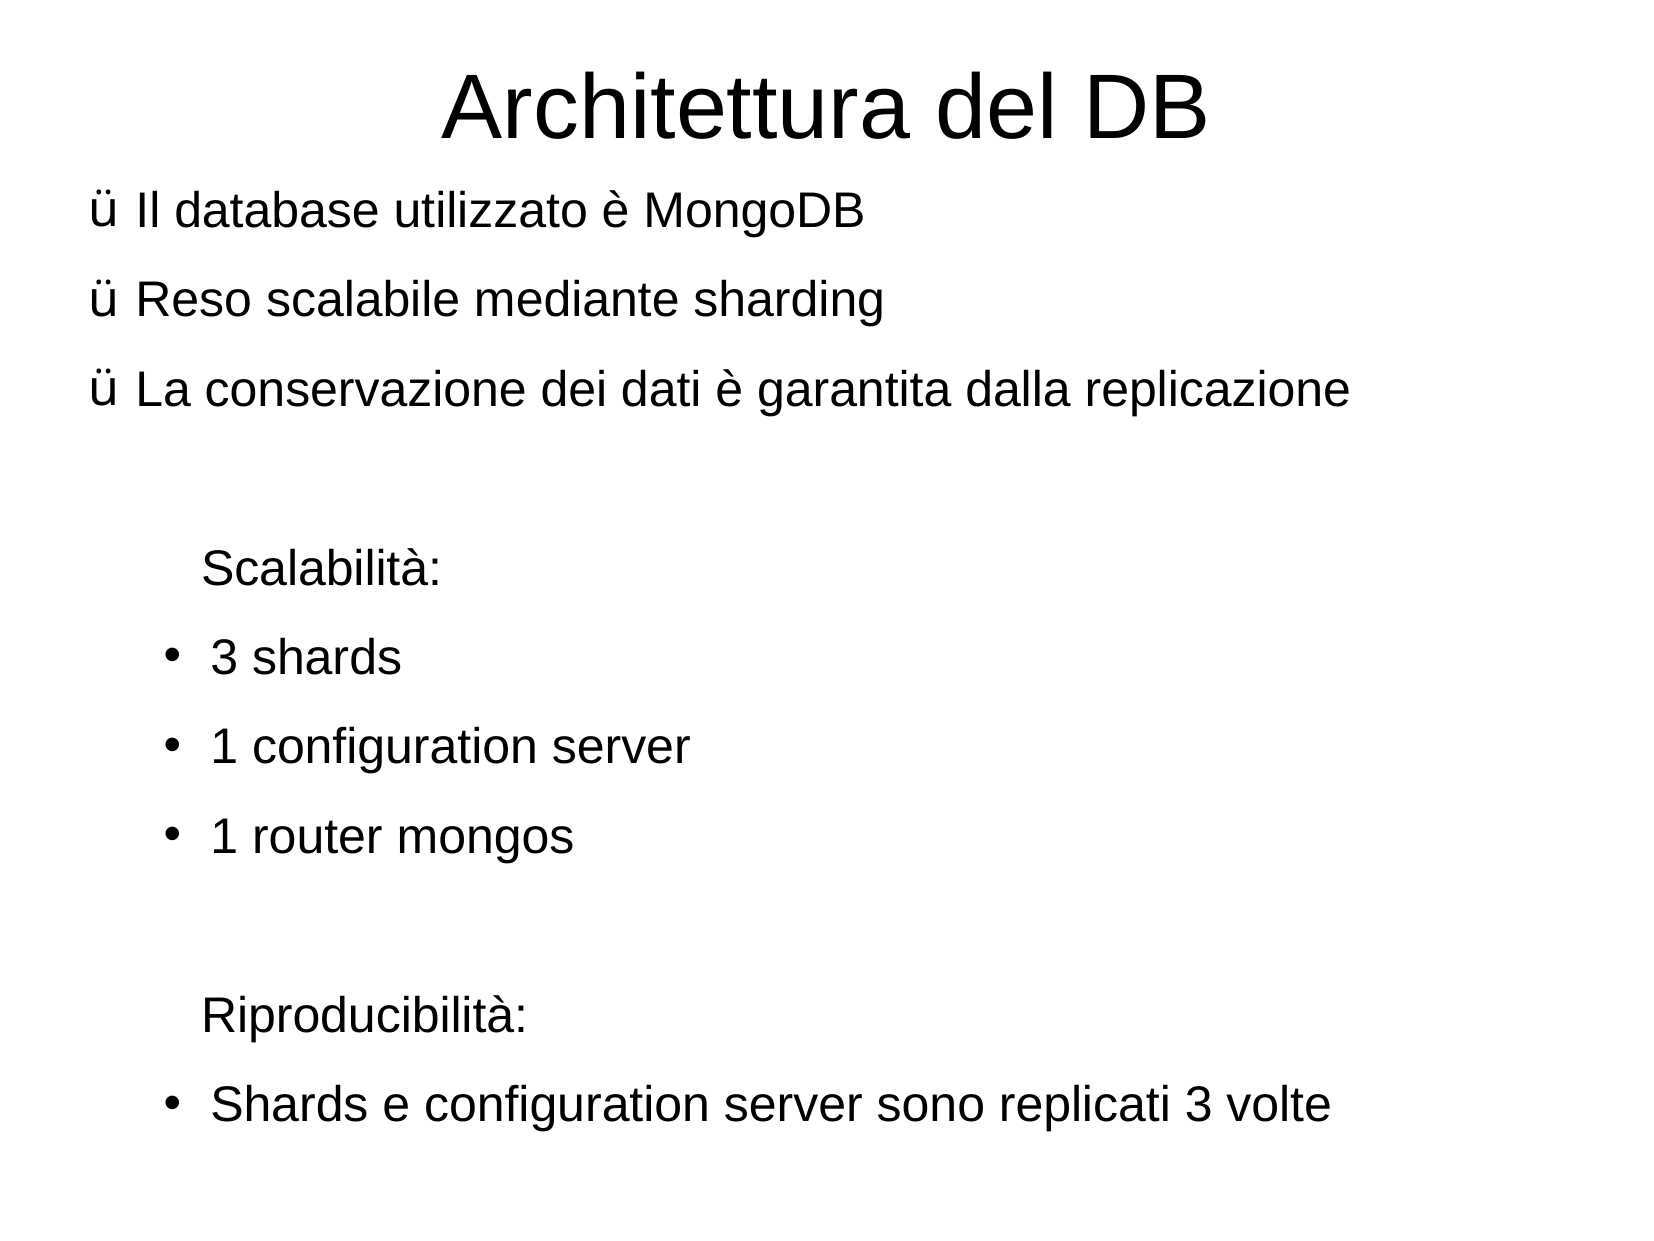

# Architettura del DB
Il database utilizzato è MongoDB
Reso scalabile mediante sharding
La conservazione dei dati è garantita dalla replicazione
Scalabilità:
3 shards
1 configuration server
1 router mongos
Riproducibilità:
Shards e configuration server sono replicati 3 volte